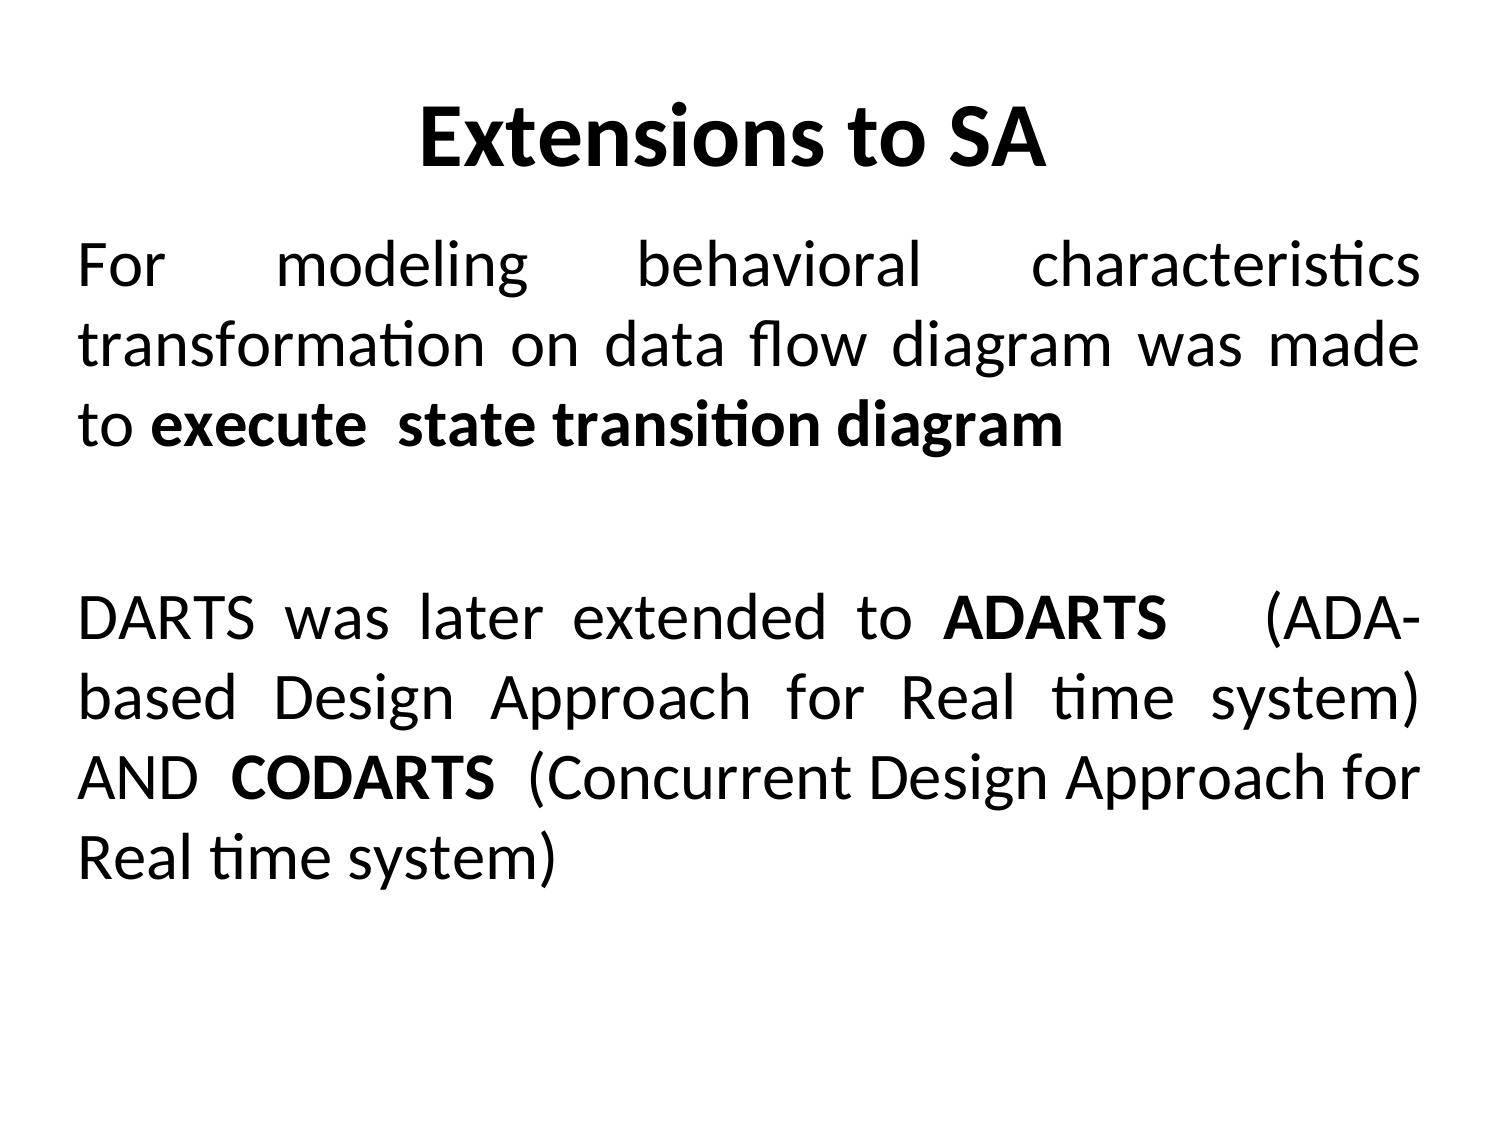

# Extensions to SA
For modeling behavioral characteristics transformation on data flow diagram was made to execute state transition diagram
DARTS was later extended to ADARTS 	 (ADA-based Design Approach for Real time system) AND CODARTS (Concurrent Design Approach for Real time system)